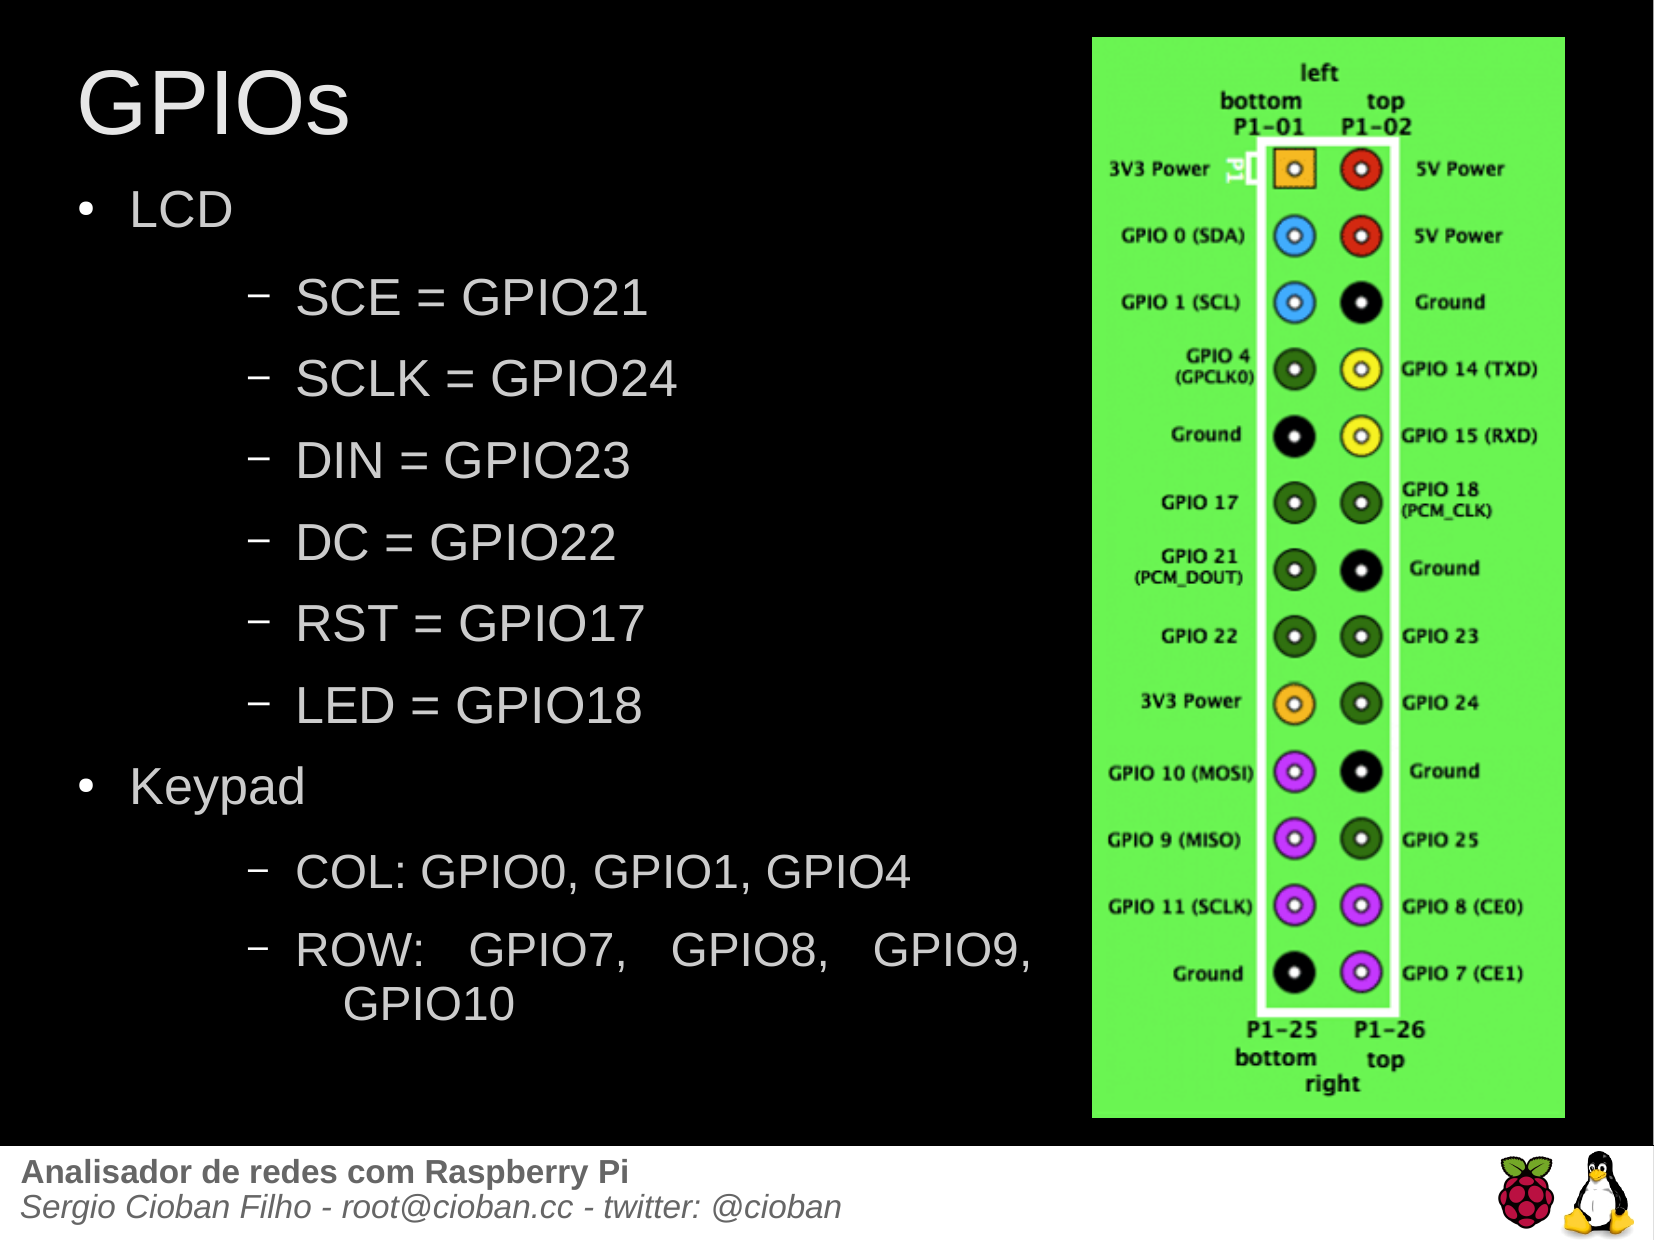

# GPIOs
LCD
SCE = GPIO21
SCLK = GPIO24
DIN = GPIO23
DC = GPIO22
RST = GPIO17
LED = GPIO18
Keypad
COL: GPIO0, GPIO1, GPIO4
ROW: GPIO7, GPIO8, GPIO9, GPIO10
Virtualização é o processo de executar vários sistemas operacionais em um único equipamento.
Uma máquina virtual é um ambiente operacional completo que se comporta como se fosse um computador independente.
“Hóspedes” virtualizados - fullyvirt
“Hóspedes” paravirtualizados - paravirt